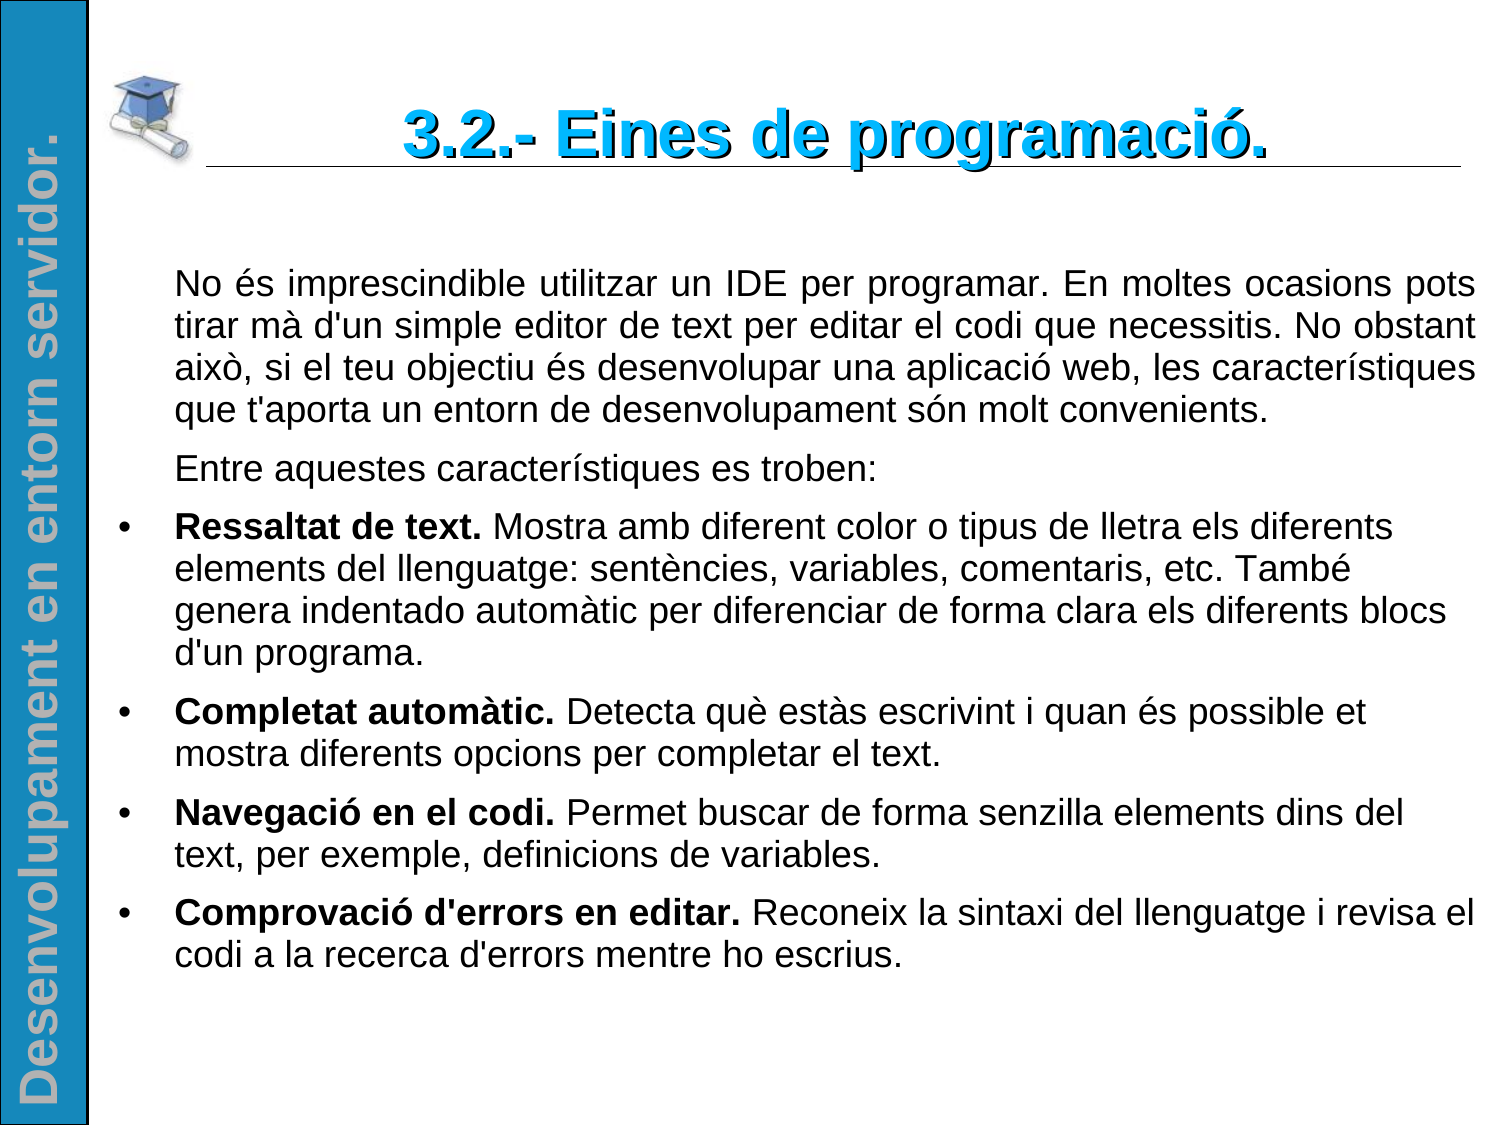

# 3.2.- Eines de programació.
No és imprescindible utilitzar un IDE per programar. En moltes ocasions pots tirar mà d'un simple editor de text per editar el codi que necessitis. No obstant això, si el teu objectiu és desenvolupar una aplicació web, les característiques que t'aporta un entorn de desenvolupament són molt convenients.
Entre aquestes característiques es troben:
Ressaltat de text. Mostra amb diferent color o tipus de lletra els diferents elements del llenguatge: sentències, variables, comentaris, etc. També genera indentado automàtic per diferenciar de forma clara els diferents blocs d'un programa.
Completat automàtic. Detecta què estàs escrivint i quan és possible et mostra diferents opcions per completar el text.
Navegació en el codi. Permet buscar de forma senzilla elements dins del text, per exemple, definicions de variables.
Comprovació d'errors en editar. Reconeix la sintaxi del llenguatge i revisa el codi a la recerca d'errors mentre ho escrius.